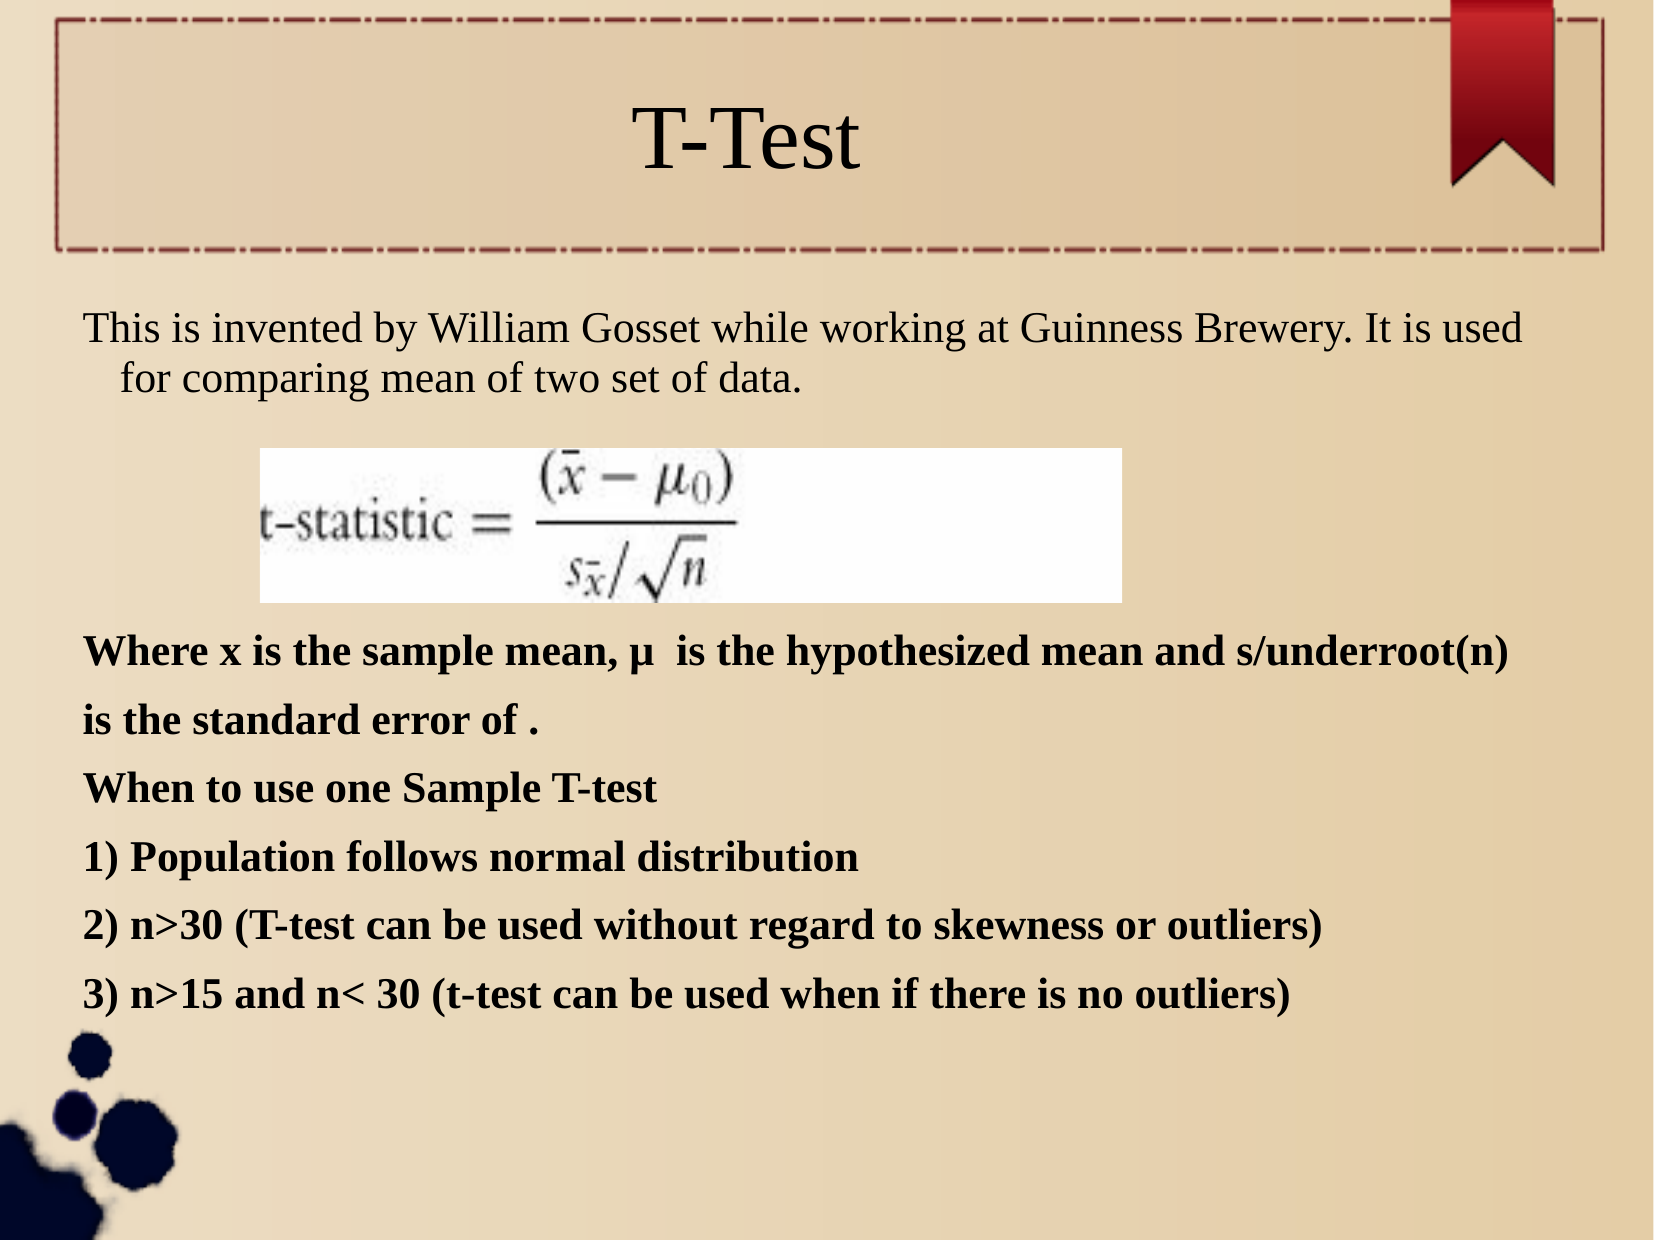

# T-Test
This is invented by William Gosset while working at Guinness Brewery. It is used for comparing mean of two set of data.
Where x is the sample mean, μ is the hypothesized mean and s/underroot(n)
is the standard error of .
When to use one Sample T-test
1) Population follows normal distribution
2) n>30 (T-test can be used without regard to skewness or outliers)
3) n>15 and n< 30 (t-test can be used when if there is no outliers)